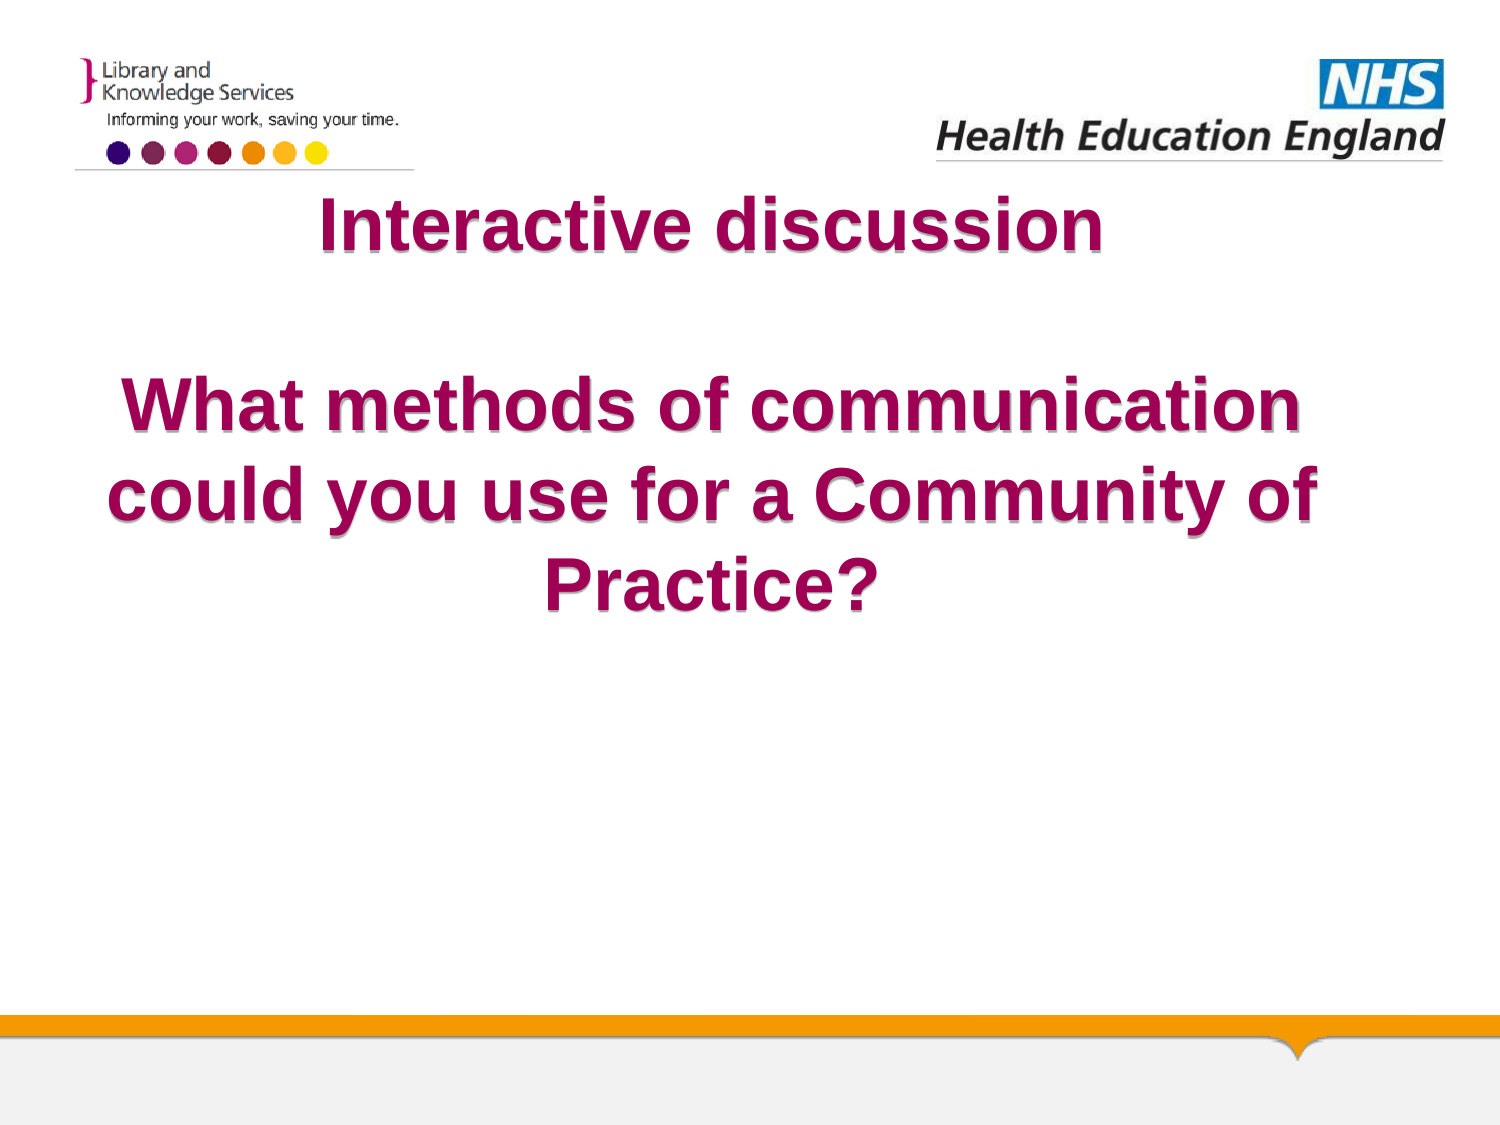

# Interactive discussion What methods of communication could you use for a Community of Practice?